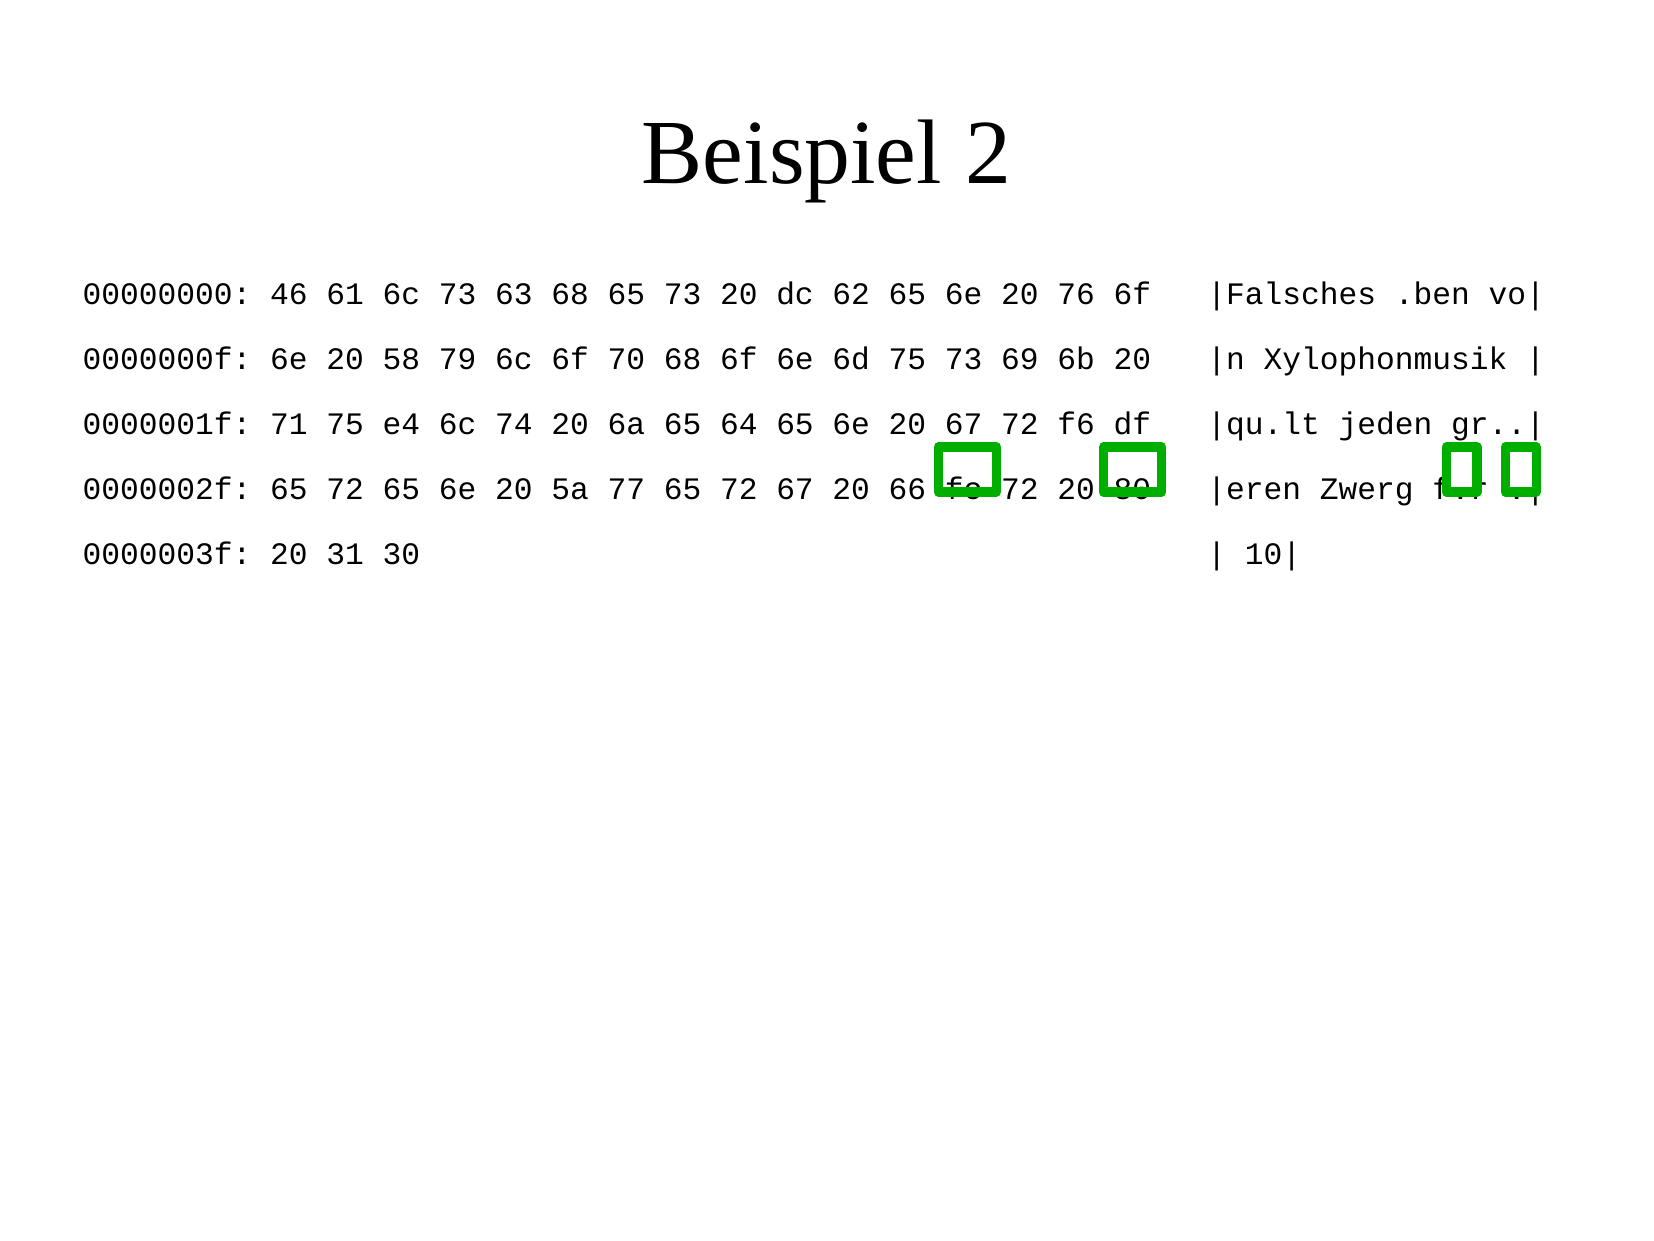

# Beispiel 2
00000000: 46 61 6c 73 63 68 65 73 20 dc 62 65 6e 20 76 6f |Falsches .ben vo|
0000000f: 6e 20 58 79 6c 6f 70 68 6f 6e 6d 75 73 69 6b 20 |n Xylophonmusik |
0000001f: 71 75 e4 6c 74 20 6a 65 64 65 6e 20 67 72 f6 df |qu.lt jeden gr..|
0000002f: 65 72 65 6e 20 5a 77 65 72 67 20 66 fc 72 20 80 |eren Zwerg f.r .|
0000003f: 20 31 30 | 10|